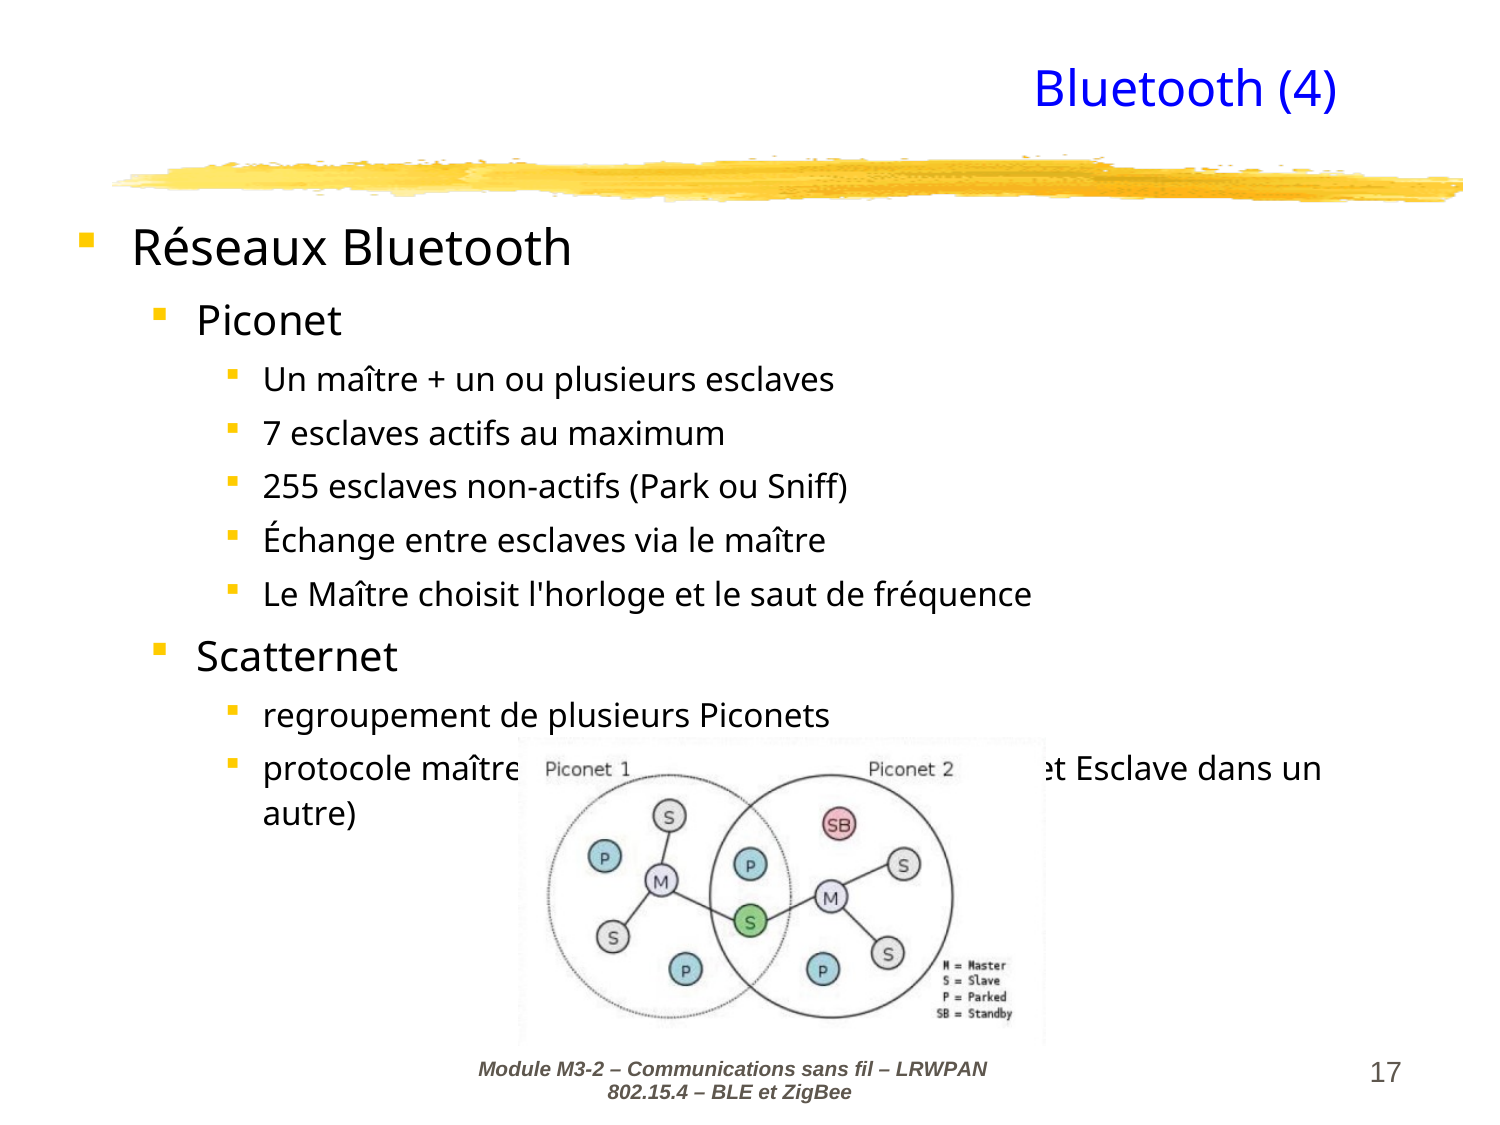

# Bluetooth (4)
Réseaux Bluetooth
Piconet
Un maître + un ou plusieurs esclaves
7 esclaves actifs au maximum
255 esclaves non-actifs (Park ou Sniff)
Échange entre esclaves via le maître
Le Maître choisit l'horloge et le saut de fréquence
Scatternet
regroupement de plusieurs Piconets
protocole maître-esclave (maître dans un Piconet et Esclave dans un autre)
17